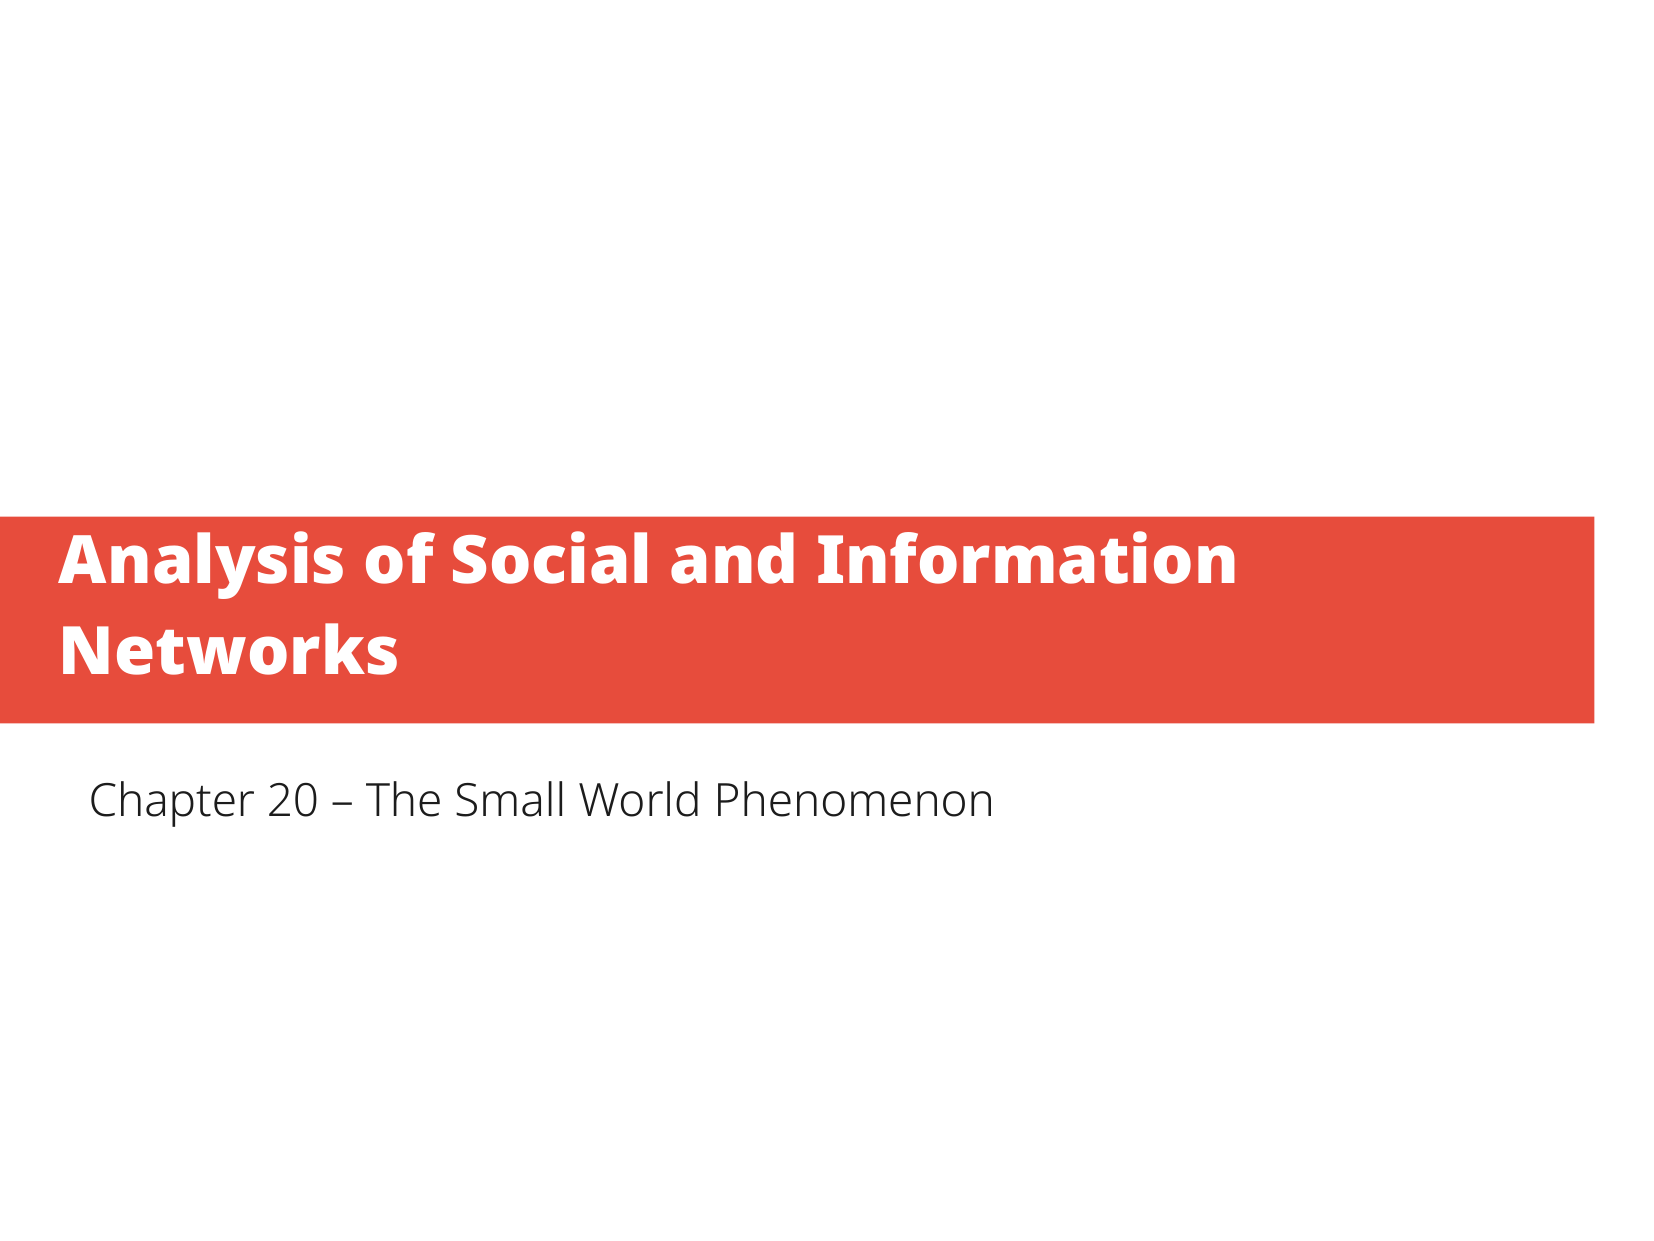

# Analysis of Social and Information Networks
Chapter 20 – The Small World Phenomenon